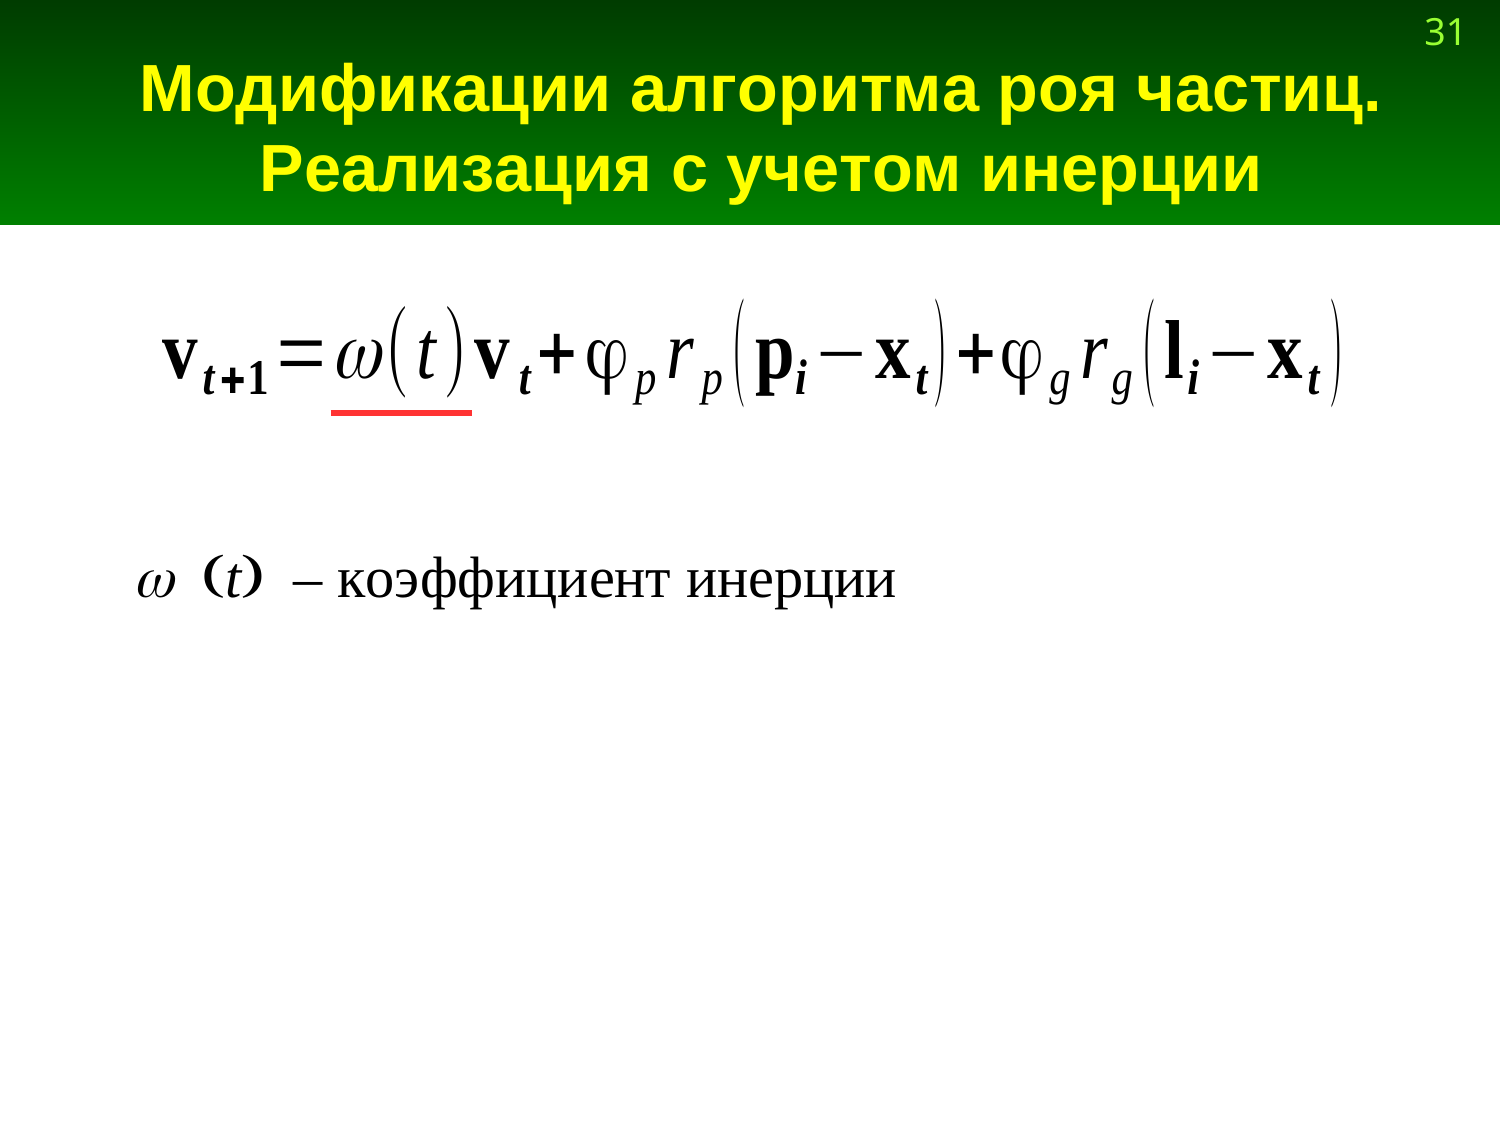

# Модификации алгоритма роя частиц. Реализация с учетом инерции
 t– коэффициент инерции